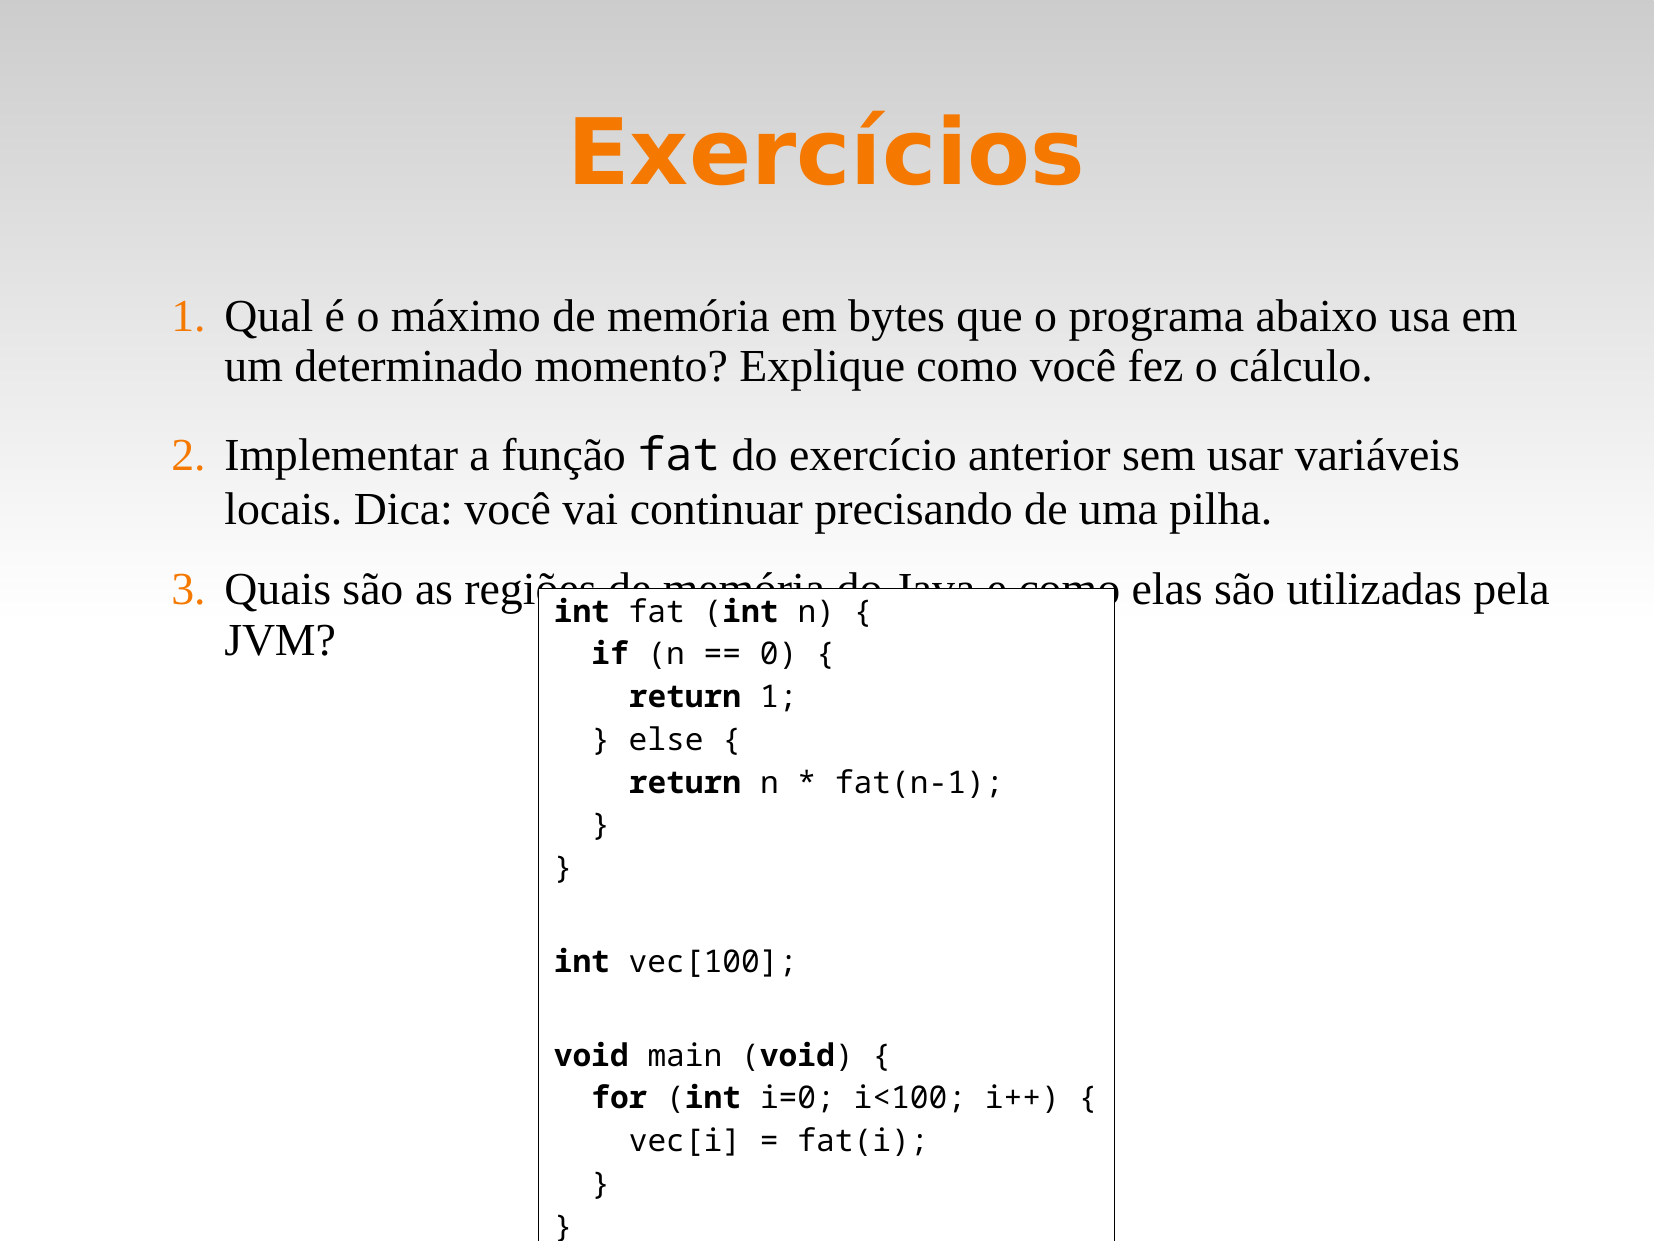

# Exercícios
Qual é o máximo de memória em bytes que o programa abaixo usa em um determinado momento? Explique como você fez o cálculo.
Implementar a função fat do exercício anterior sem usar variáveis locais. Dica: você vai continuar precisando de uma pilha.
Quais são as regiões de memória do Java e como elas são utilizadas pela JVM?
int fat (int n) {
 if (n == 0) {
 return 1;
 } else {
 return n * fat(n-1);
 }
}
int vec[100];
void main (void) {
 for (int i=0; i<100; i++) {
 vec[i] = fat(i);
 }
}